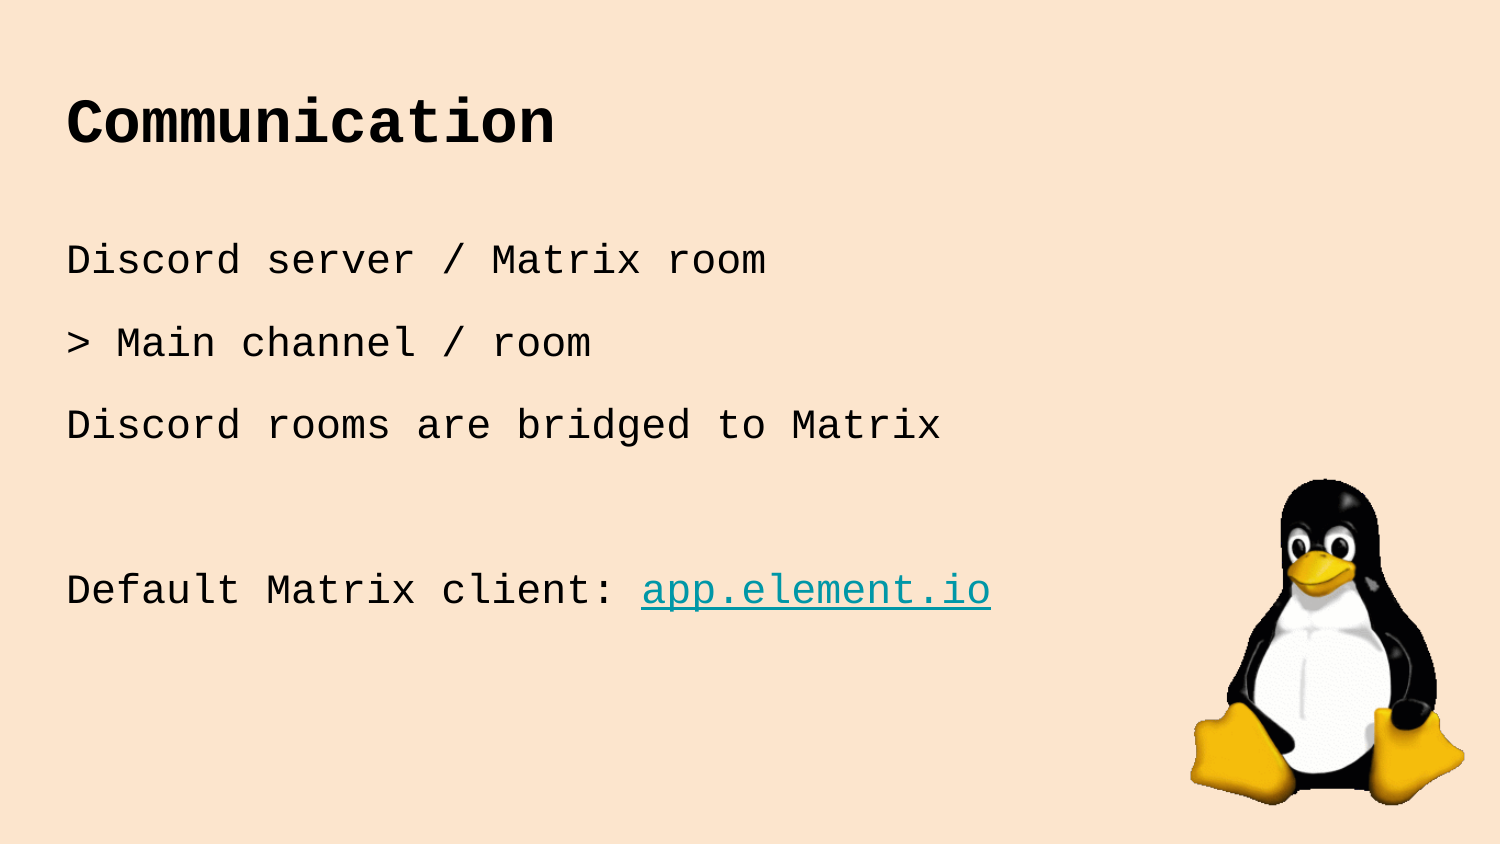

# Communication
Discord server / Matrix room
> Main channel / room
Discord rooms are bridged to Matrix
Default Matrix client: app.element.io